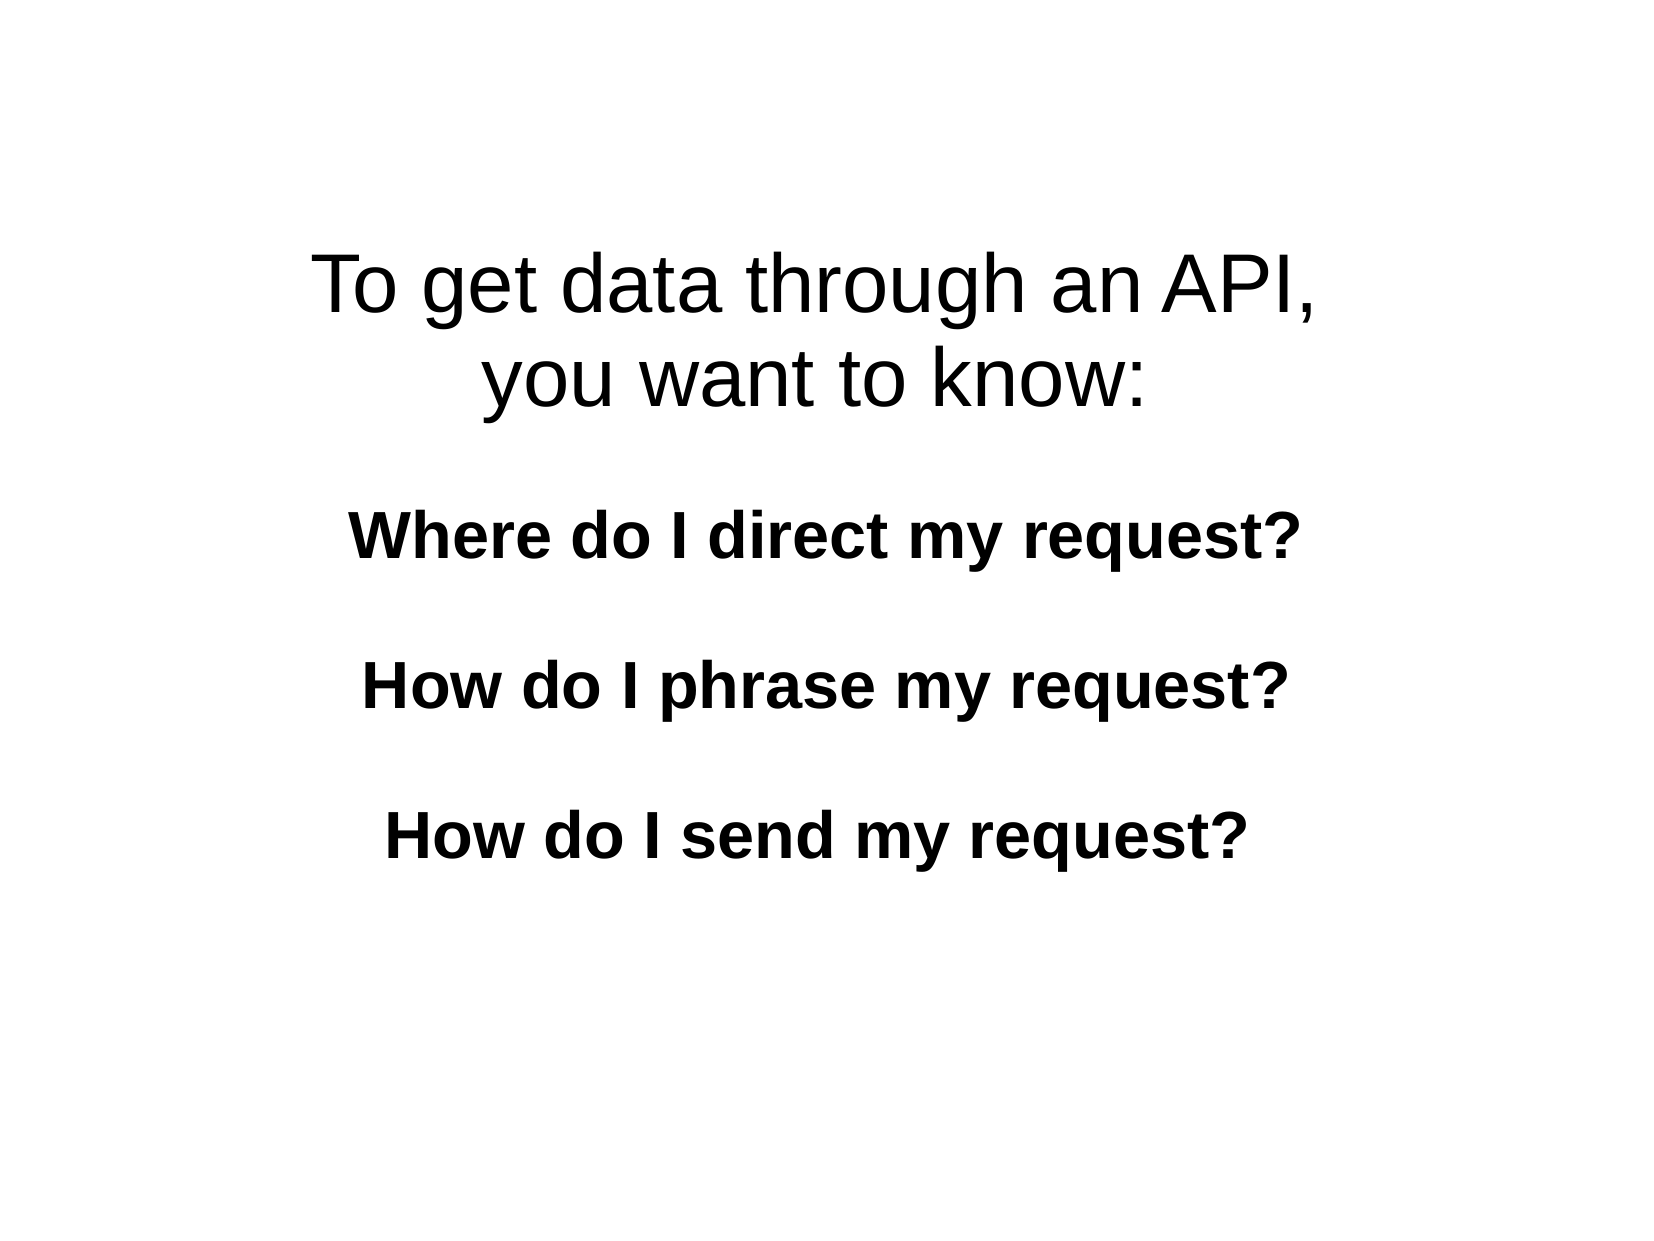

# To get data through an API,
you want to know:
Where do I direct my request?
How do I phrase my request?
How do I send my request?